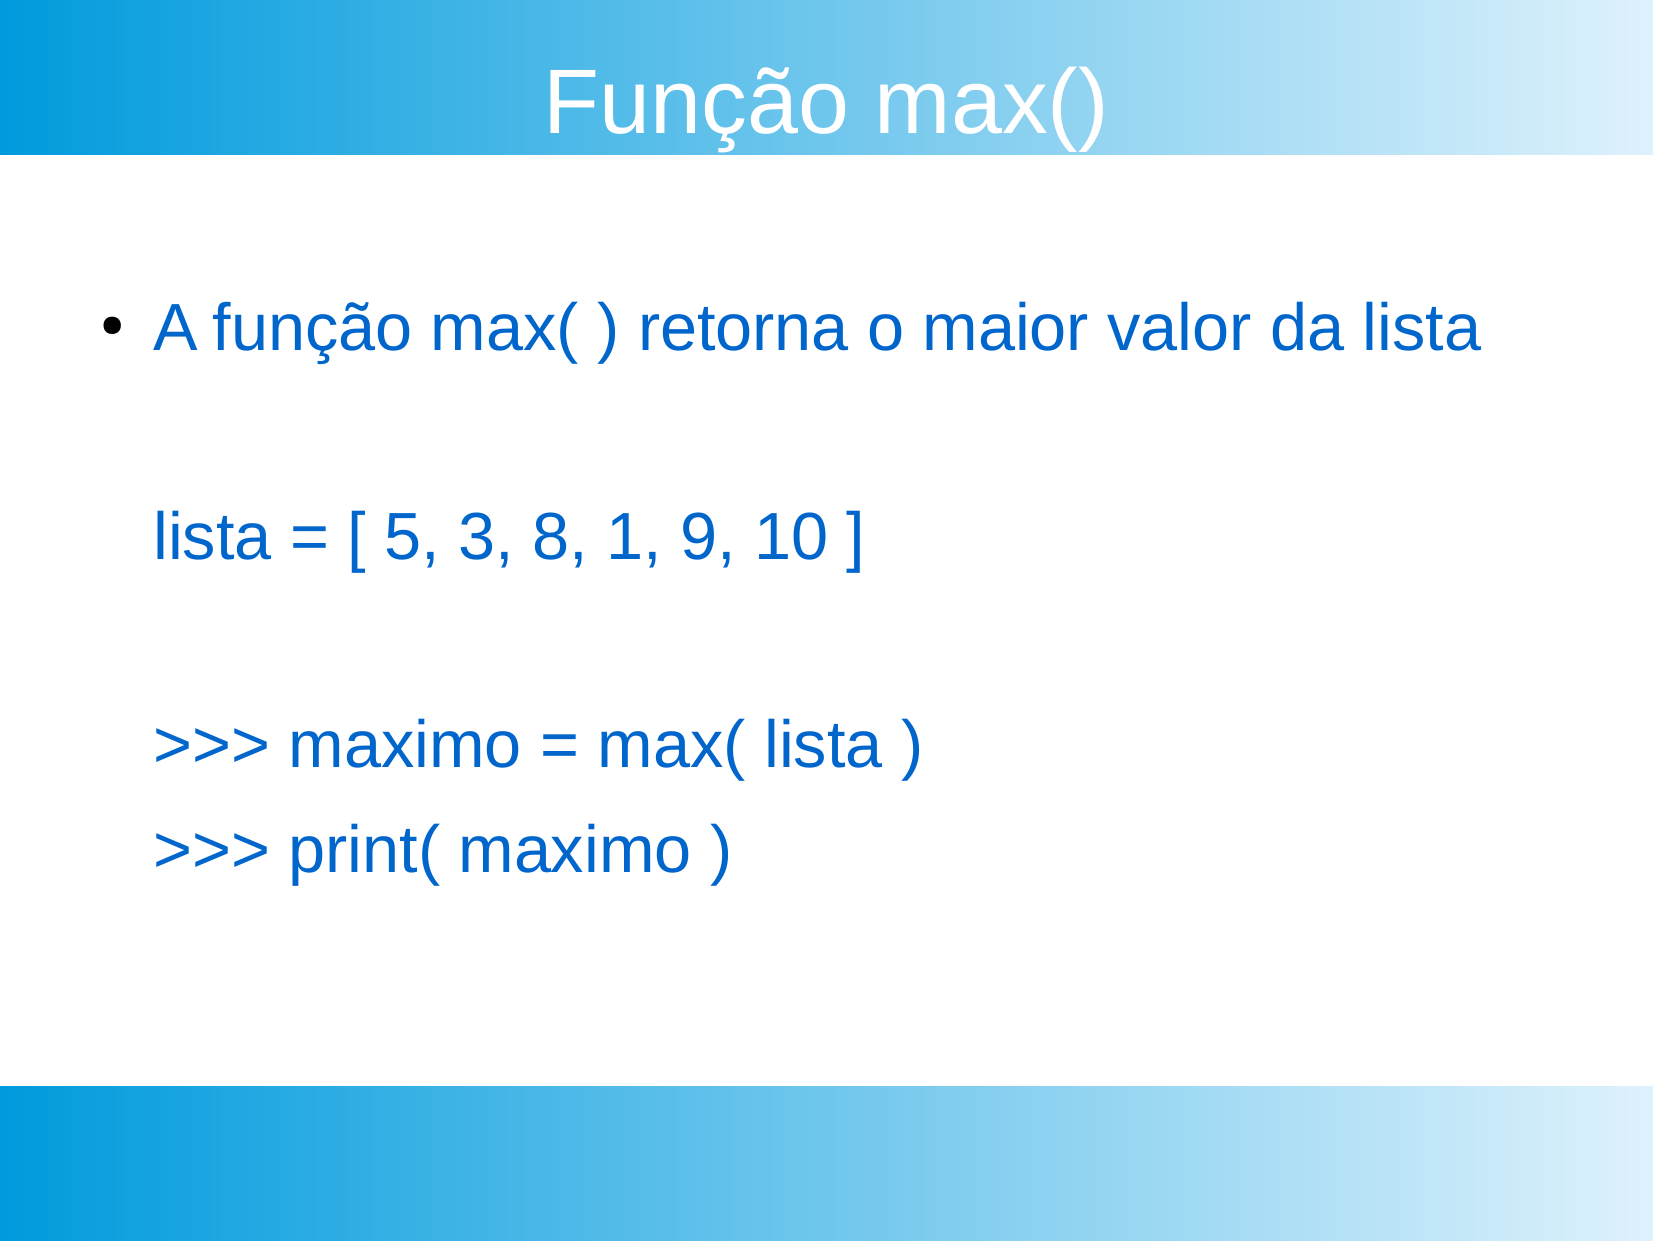

# Função max()
A função max( ) retorna o maior valor da lista
lista = [ 5, 3, 8, 1, 9, 10 ]
>>> maximo = max( lista )
>>> print( maximo )